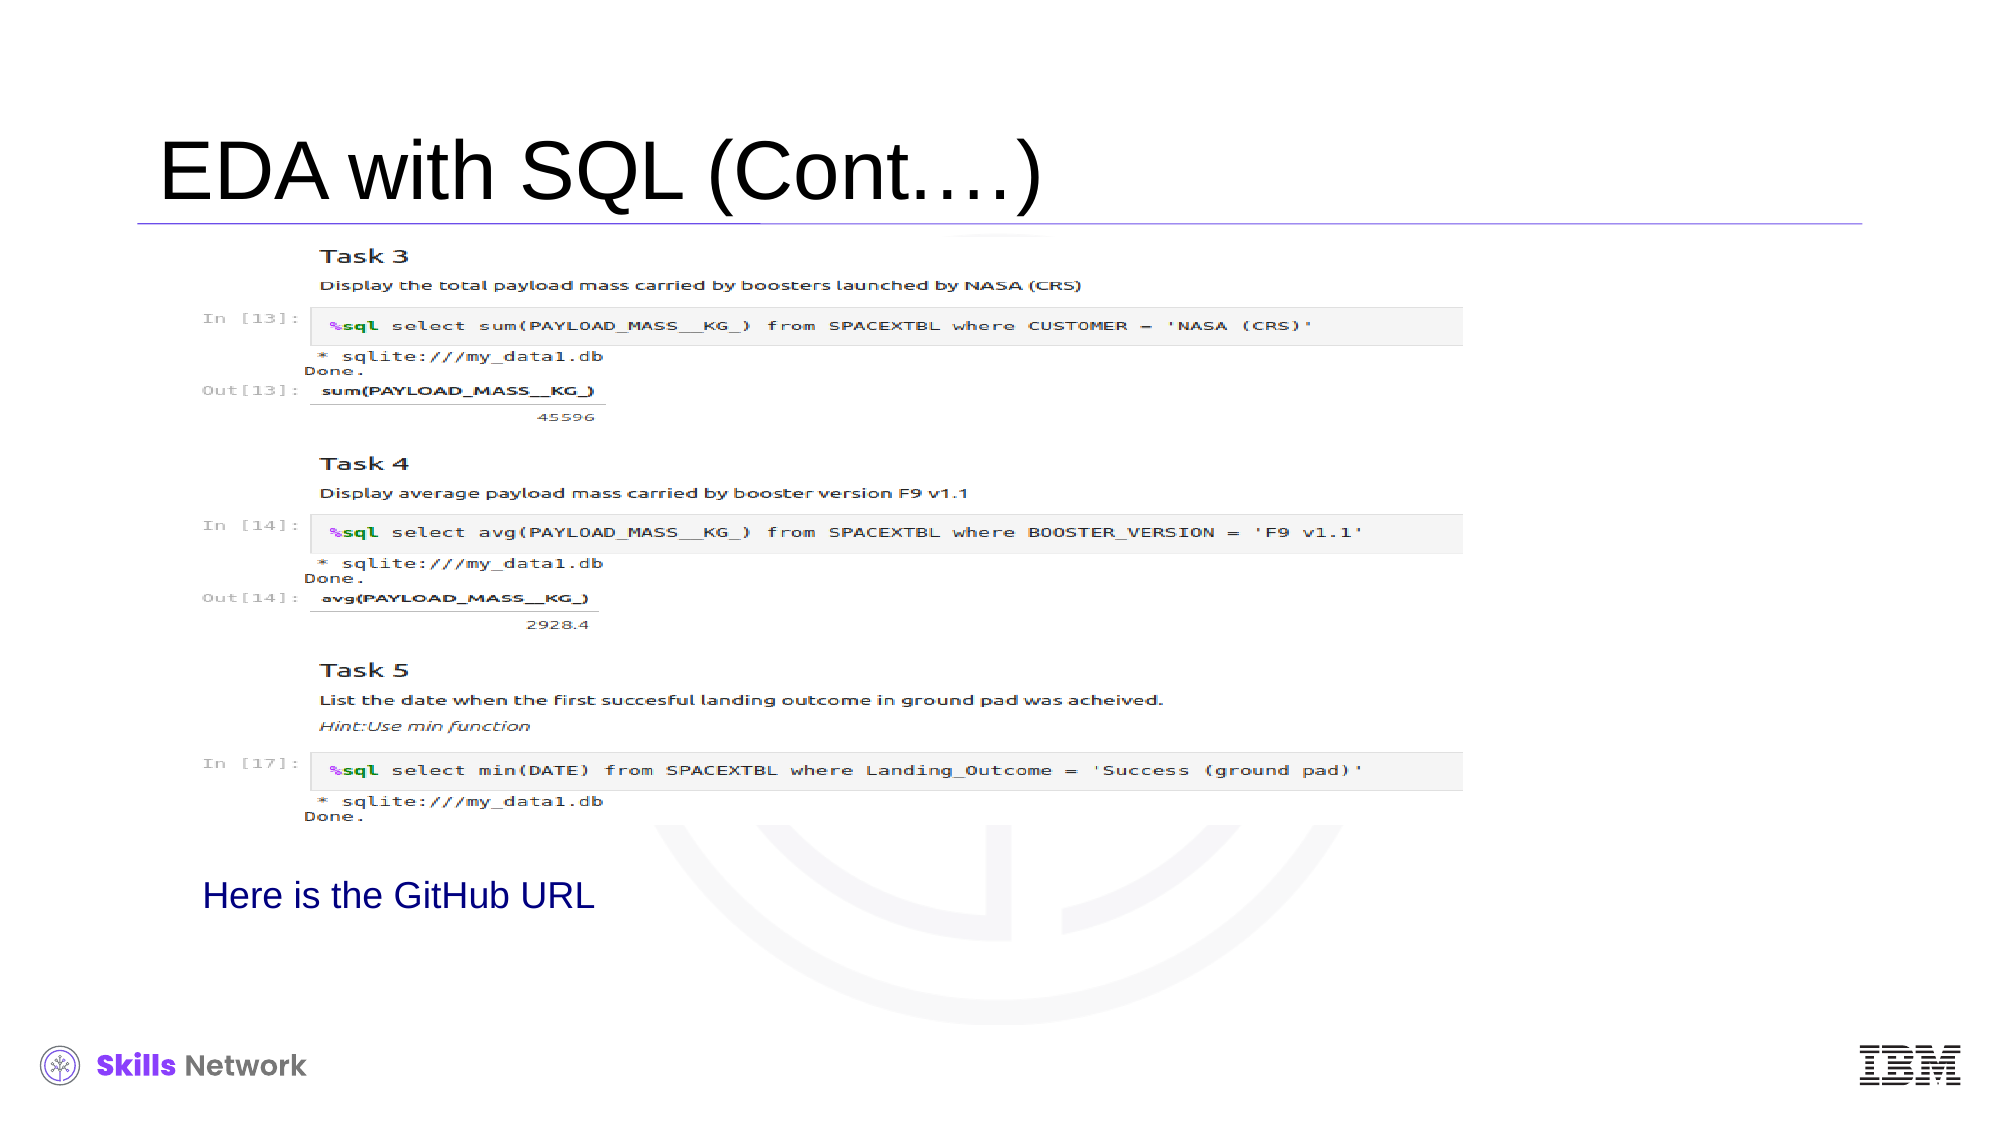

EDA with SQL (Cont.…)
Here is the GitHub URL